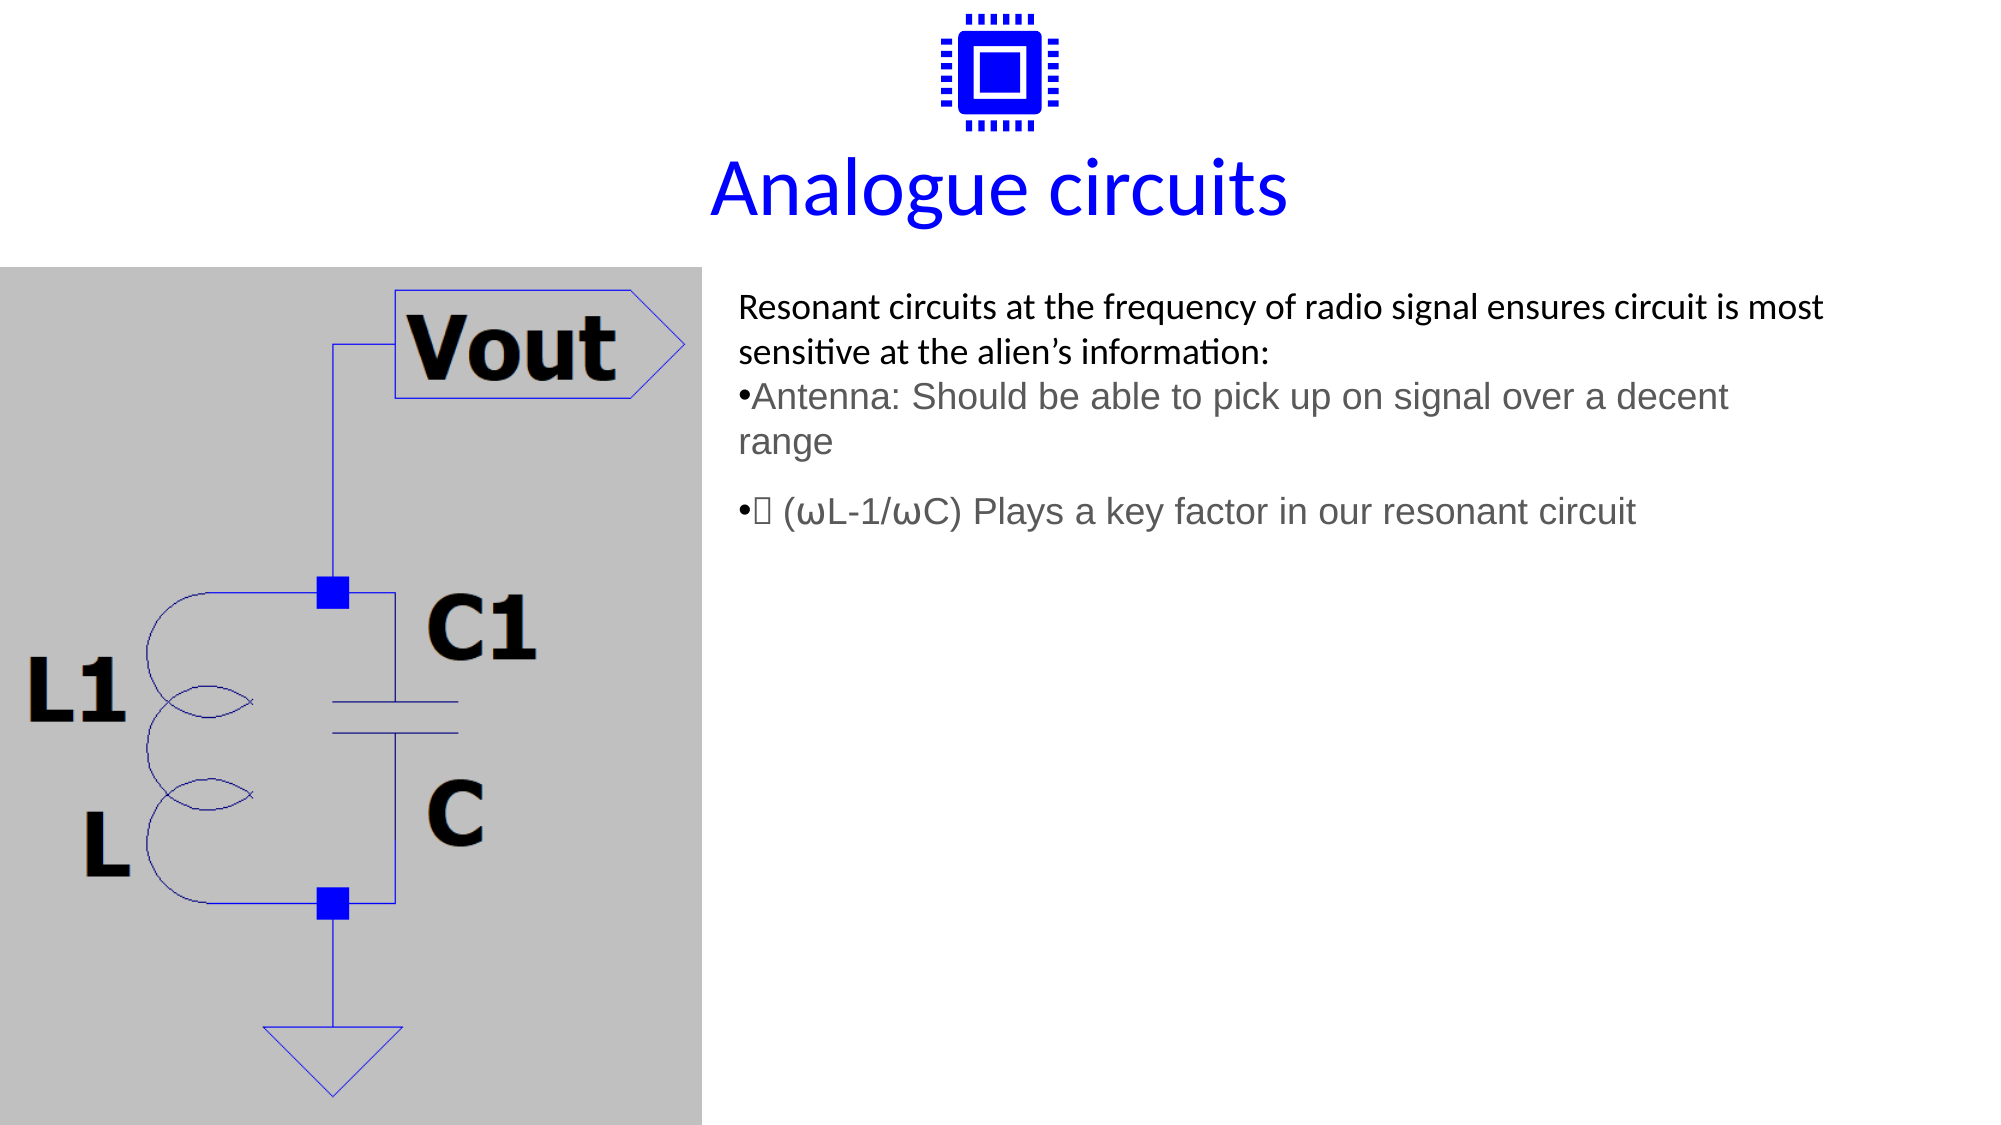

Analogue circuits
Resonant circuits at the frequency of radio signal ensures circuit is most sensitive at the alien’s information:
Antenna: Should be able to pick up on signal over a decent range
ｊ(⍵L-1/⍵C) Plays a key factor in our resonant circuit